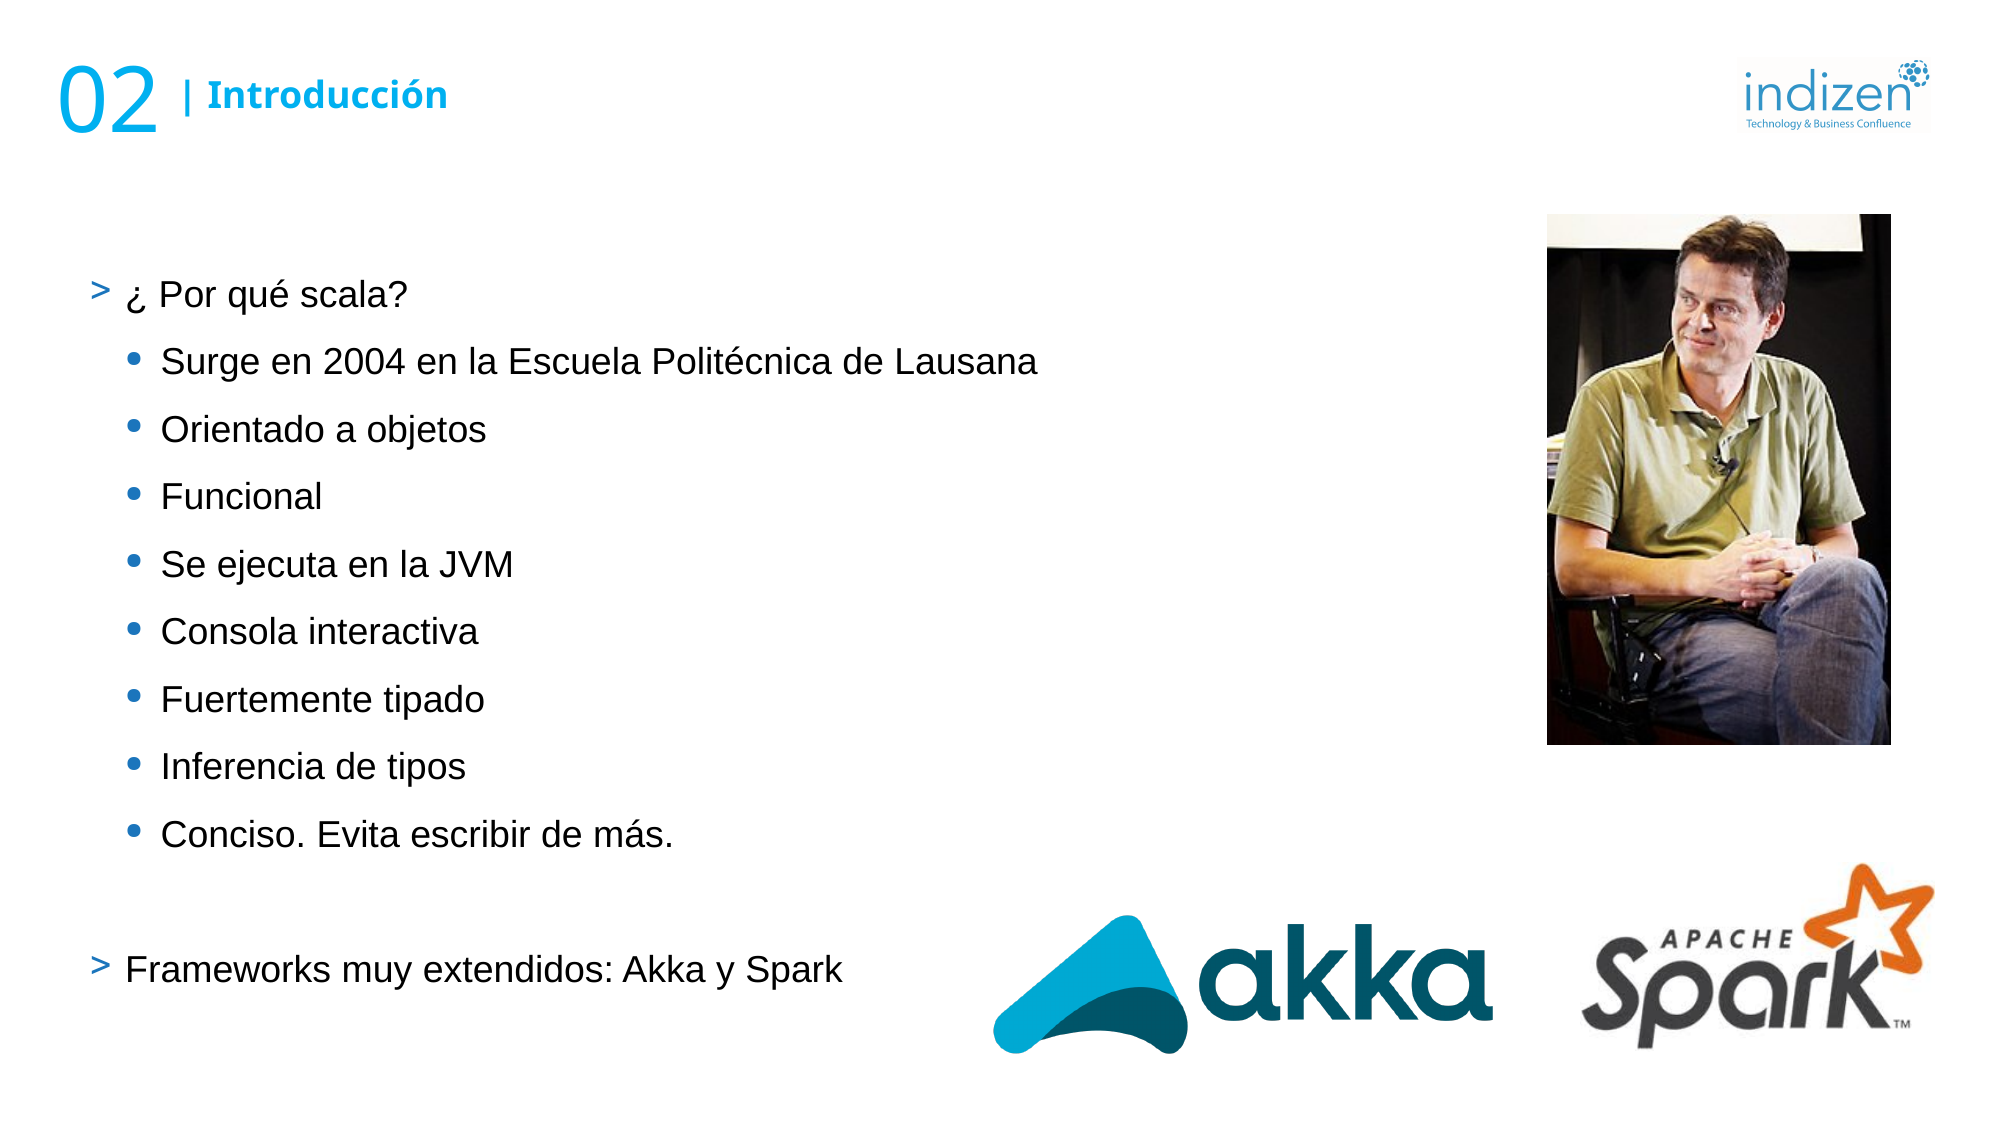

02
| Introducción
¿ Por qué scala?
Surge en 2004 en la Escuela Politécnica de Lausana
Orientado a objetos
Funcional
Se ejecuta en la JVM
Consola interactiva
Fuertemente tipado
Inferencia de tipos
Conciso. Evita escribir de más.
Frameworks muy extendidos: Akka y Spark